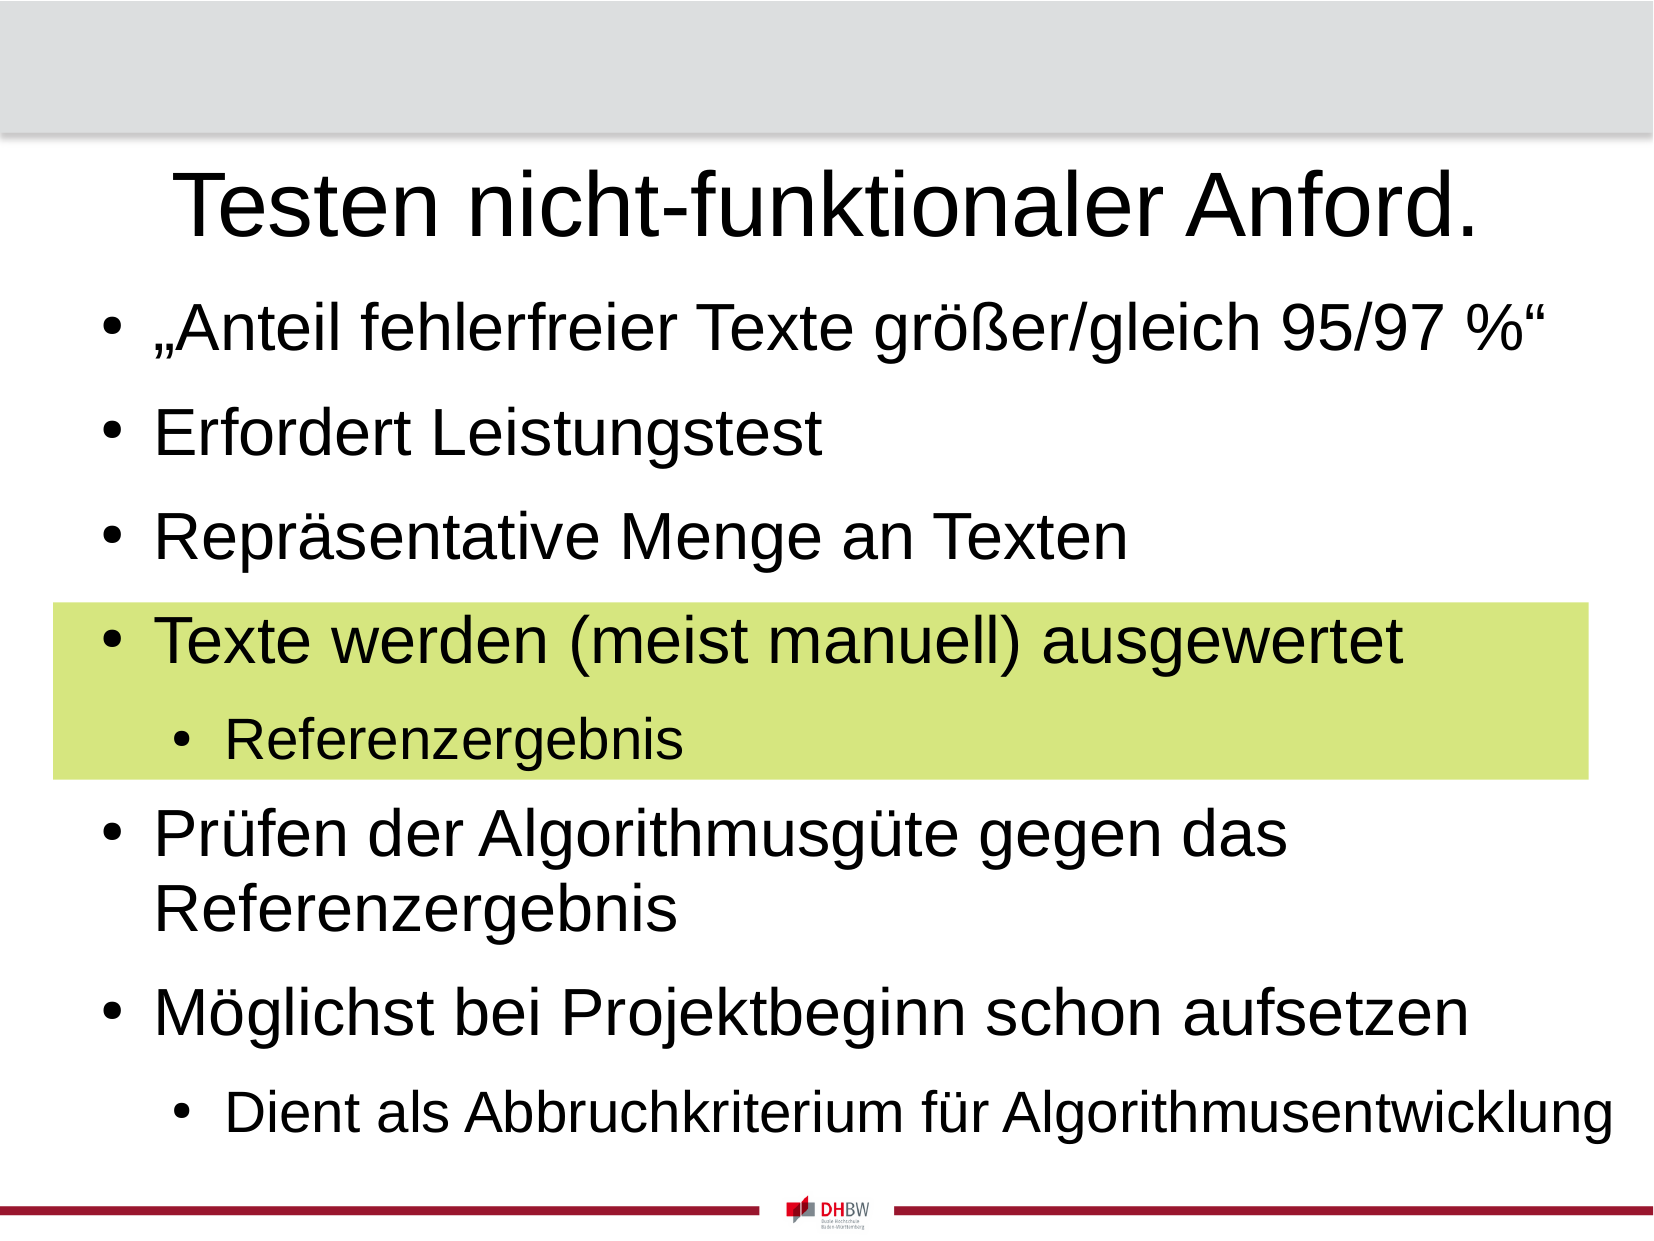

# Testen nicht-funktionaler Anford.
„Anteil fehlerfreier Texte größer/gleich 95/97 %“
Erfordert Leistungstest
Repräsentative Menge an Texten
Texte werden (meist manuell) ausgewertet
Referenzergebnis
Prüfen der Algorithmusgüte gegen das Referenzergebnis
Möglichst bei Projektbeginn schon aufsetzen
Dient als Abbruchkriterium für Algorithmusentwicklung